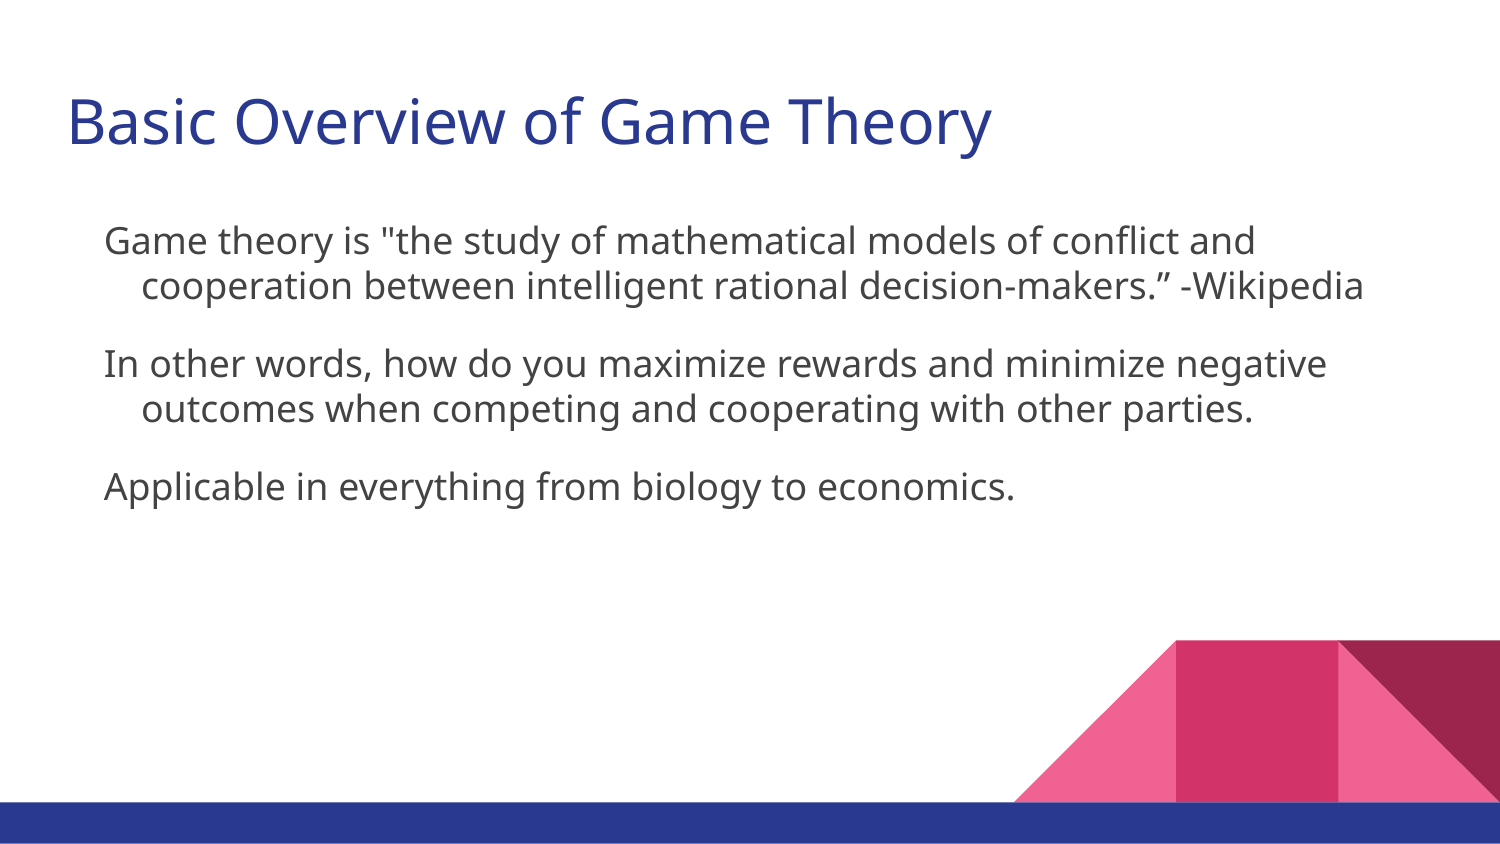

# Basic Overview of Game Theory
Game theory is "the study of mathematical models of conflict and cooperation between intelligent rational decision-makers.” -Wikipedia
In other words, how do you maximize rewards and minimize negative outcomes when competing and cooperating with other parties.
Applicable in everything from biology to economics.